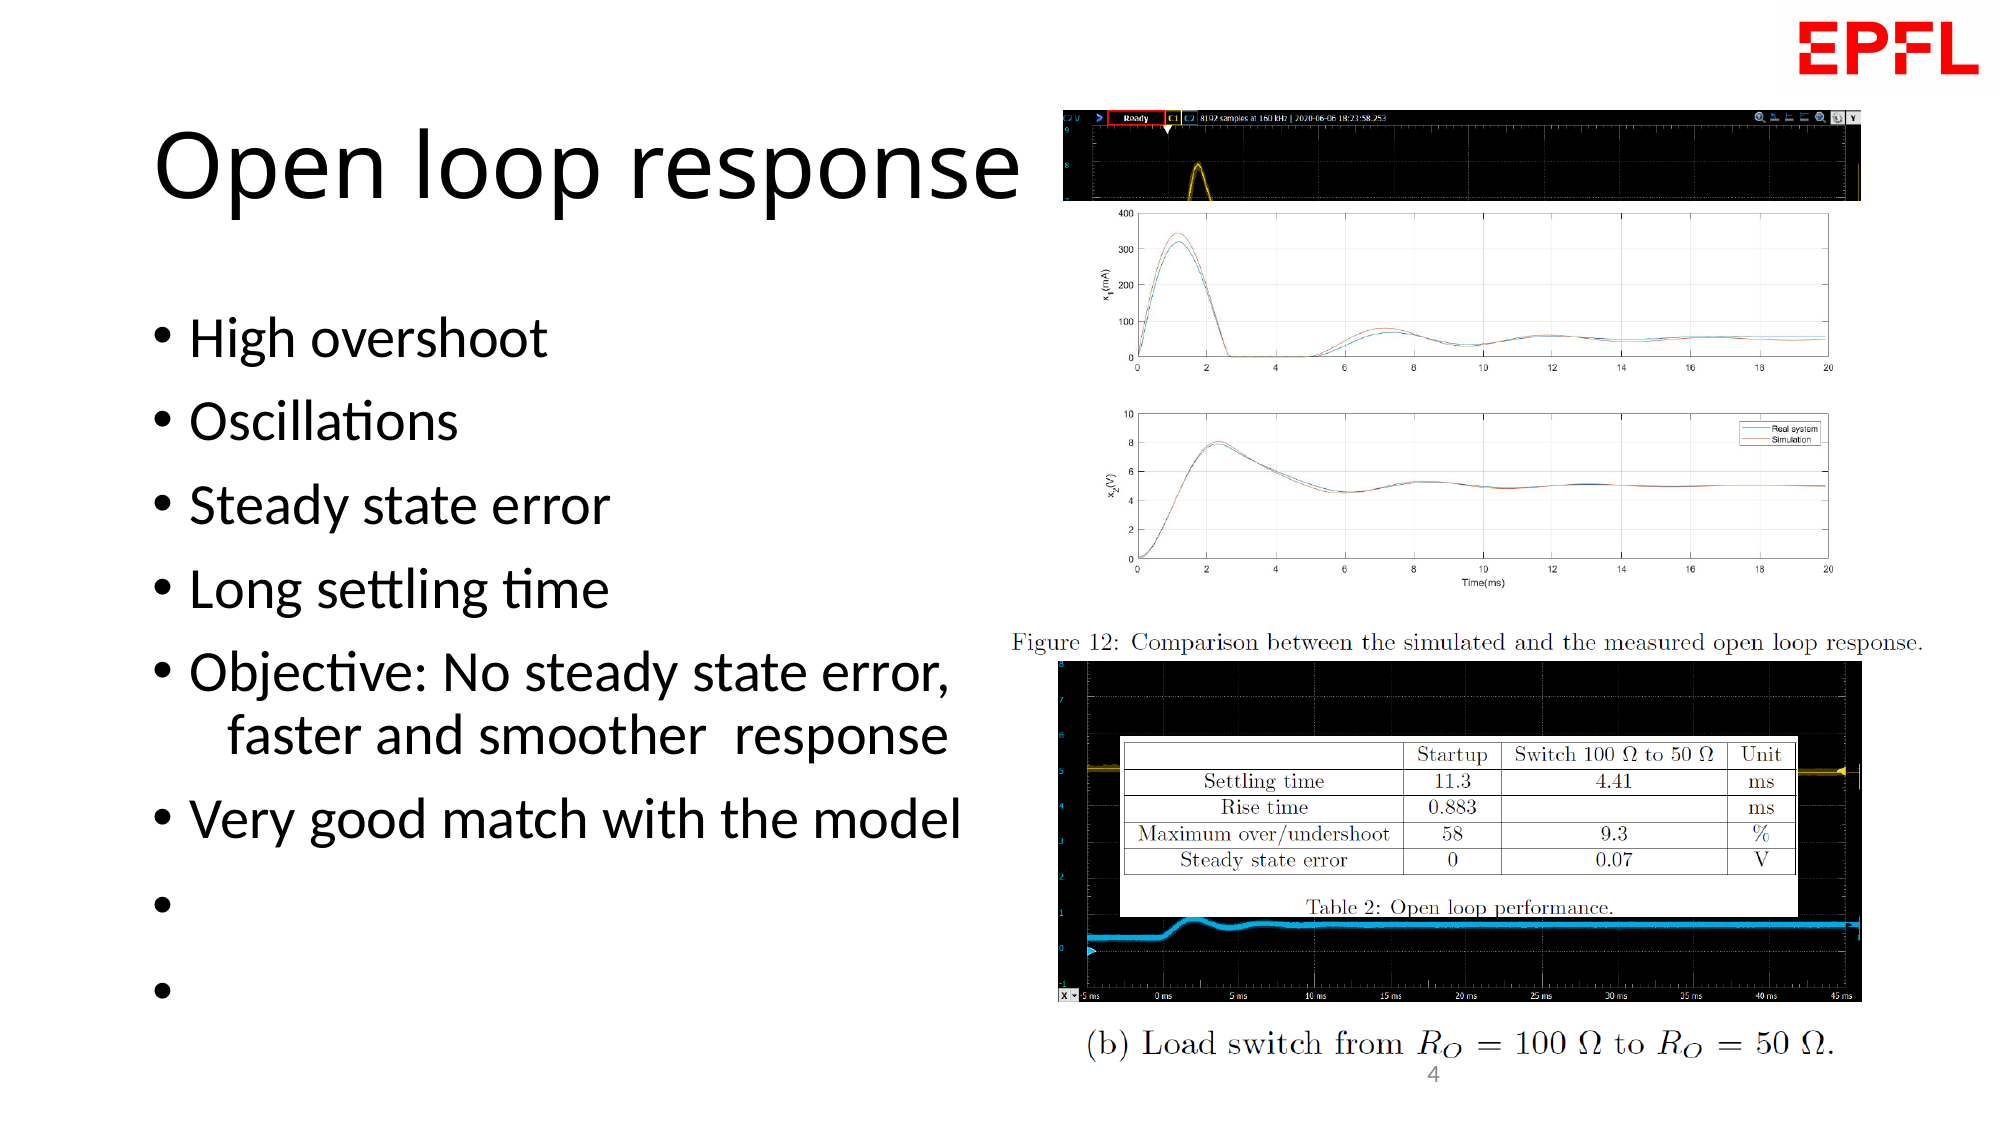

# Open loop response
High overshoot
Oscillations
Steady state error
Long settling time
Objective: No steady state error, faster and smoother response
Very good match with the model